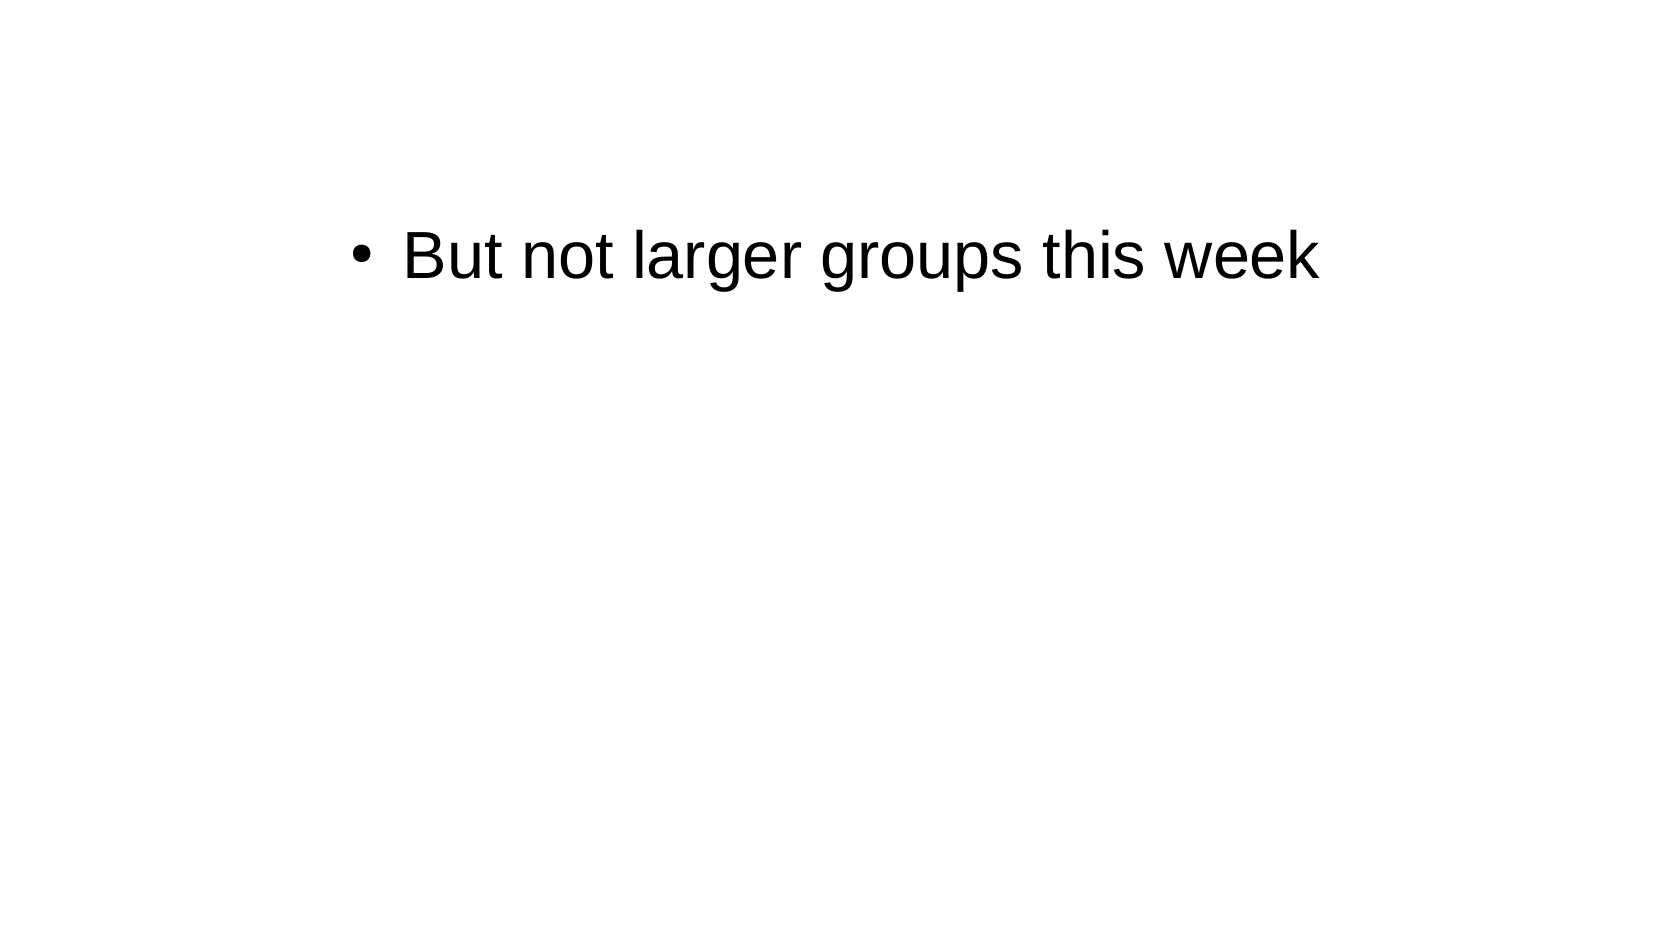

# But not larger groups this week